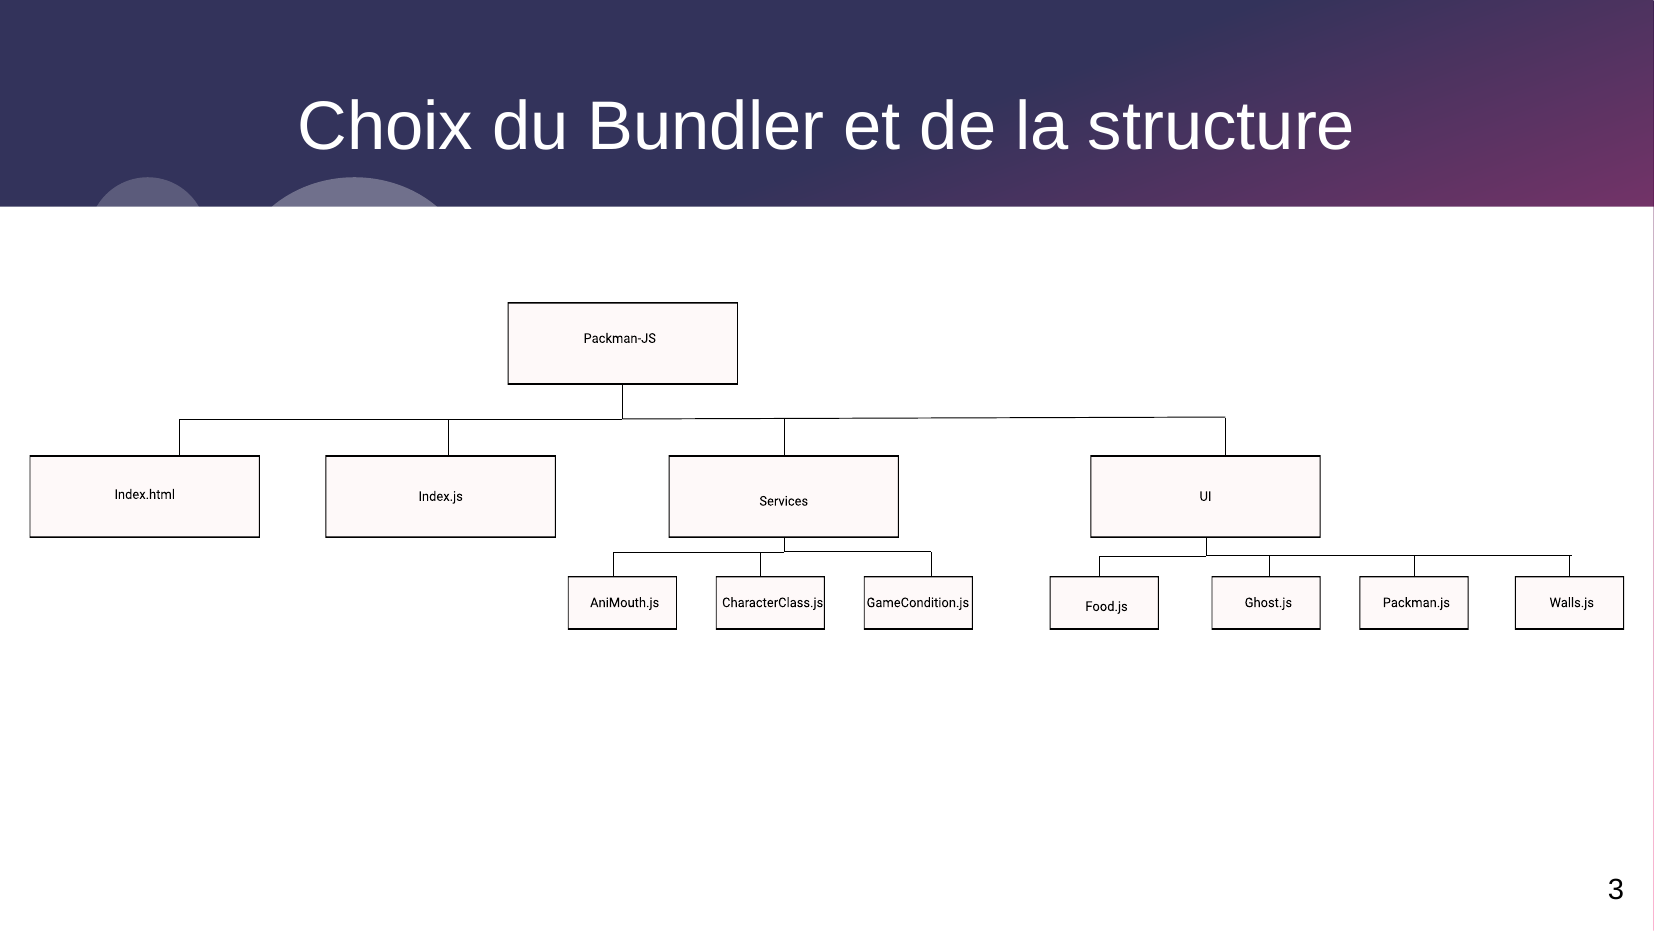

# Choix du Bundler et de la structure